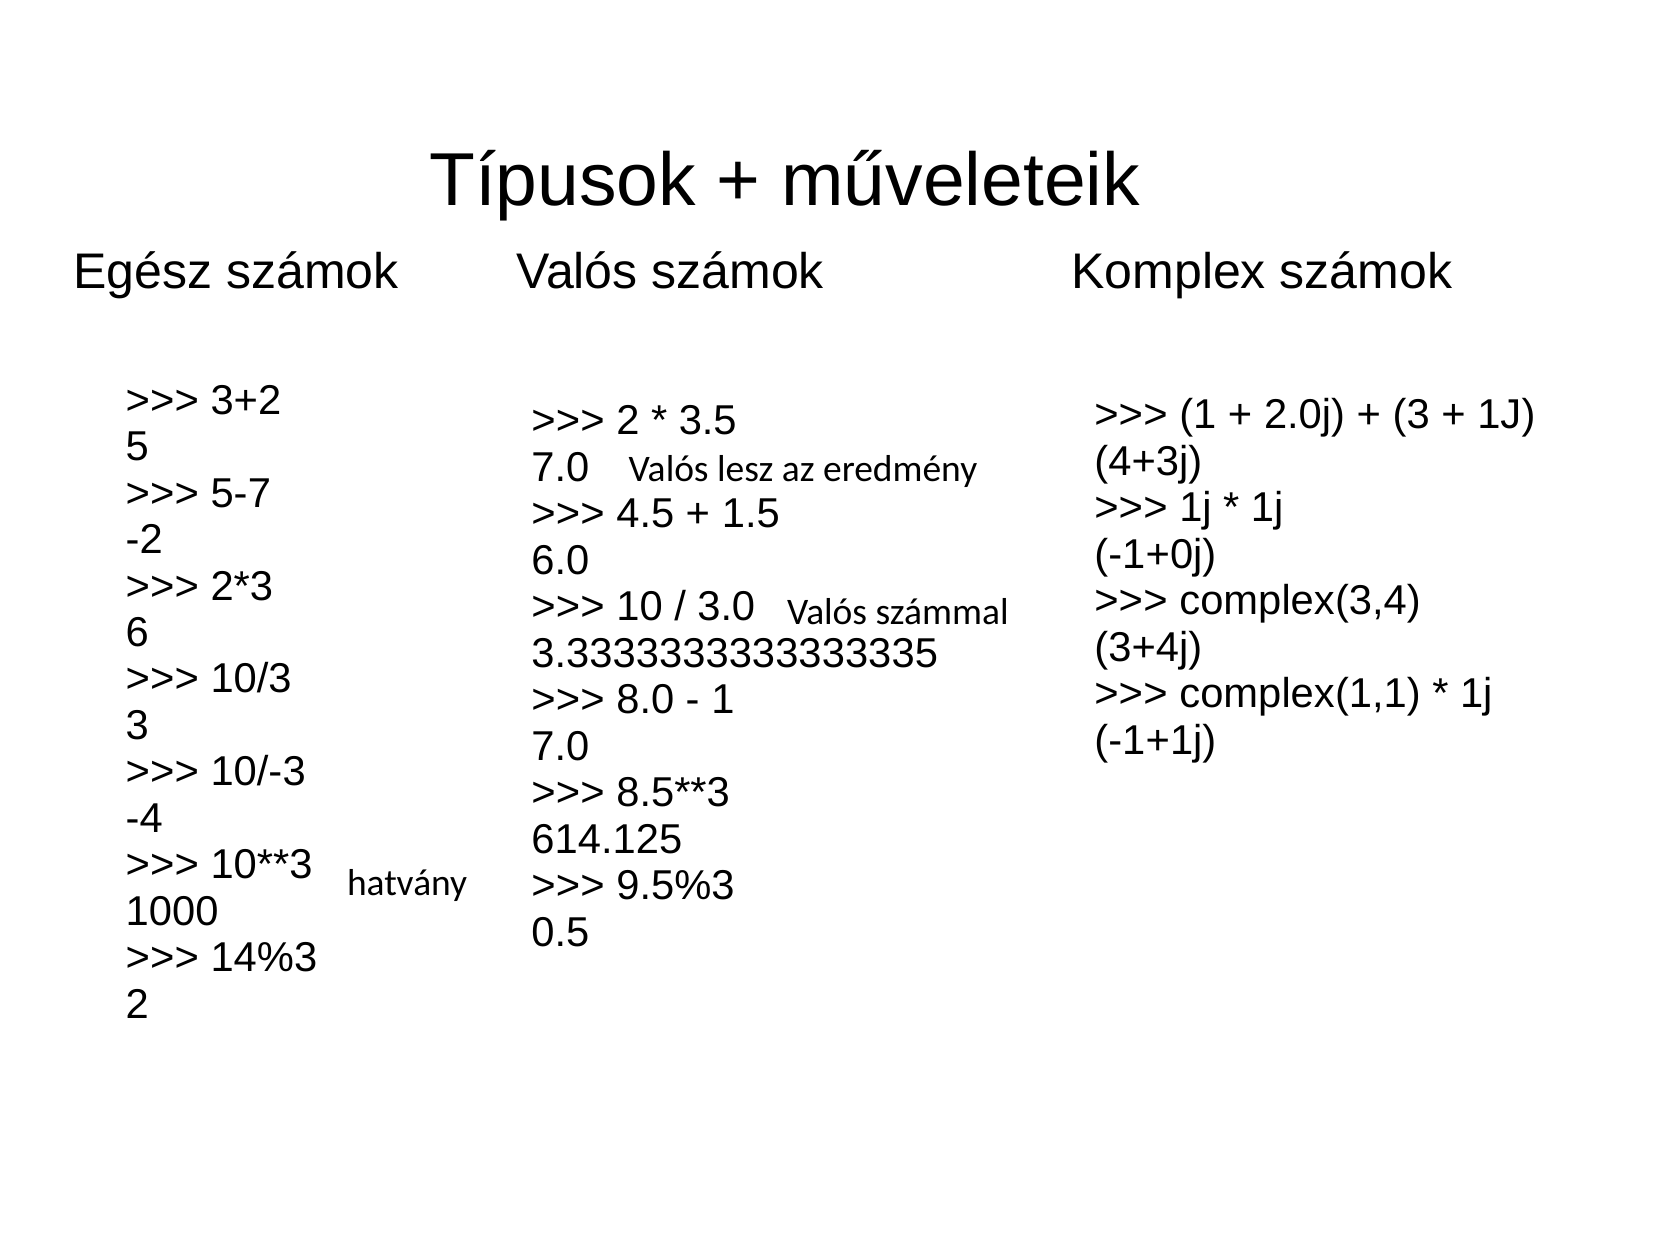

Típusok + műveleteik
Egész számok
Valós számok
Komplex számok
>>> 3+2
5
>>> 5-7
-2
>>> 2*3
6
>>> 10/3
3
>>> 10/-3
-4
>>> 10**3
1000
>>> 14%3
2
>>> (1 + 2.0j) + (3 + 1J)
(4+3j)
>>> 1j * 1j
(-1+0j)
>>> complex(3,4)
(3+4j)
>>> complex(1,1) * 1j
(-1+1j)
>>> 2 * 3.5
7.0
>>> 4.5 + 1.5
6.0
>>> 10 / 3.0
3.3333333333333335
>>> 8.0 - 1
7.0
>>> 8.5**3
614.125
>>> 9.5%3
0.5
Valós lesz az eredmény
Valós számmal
hatvány